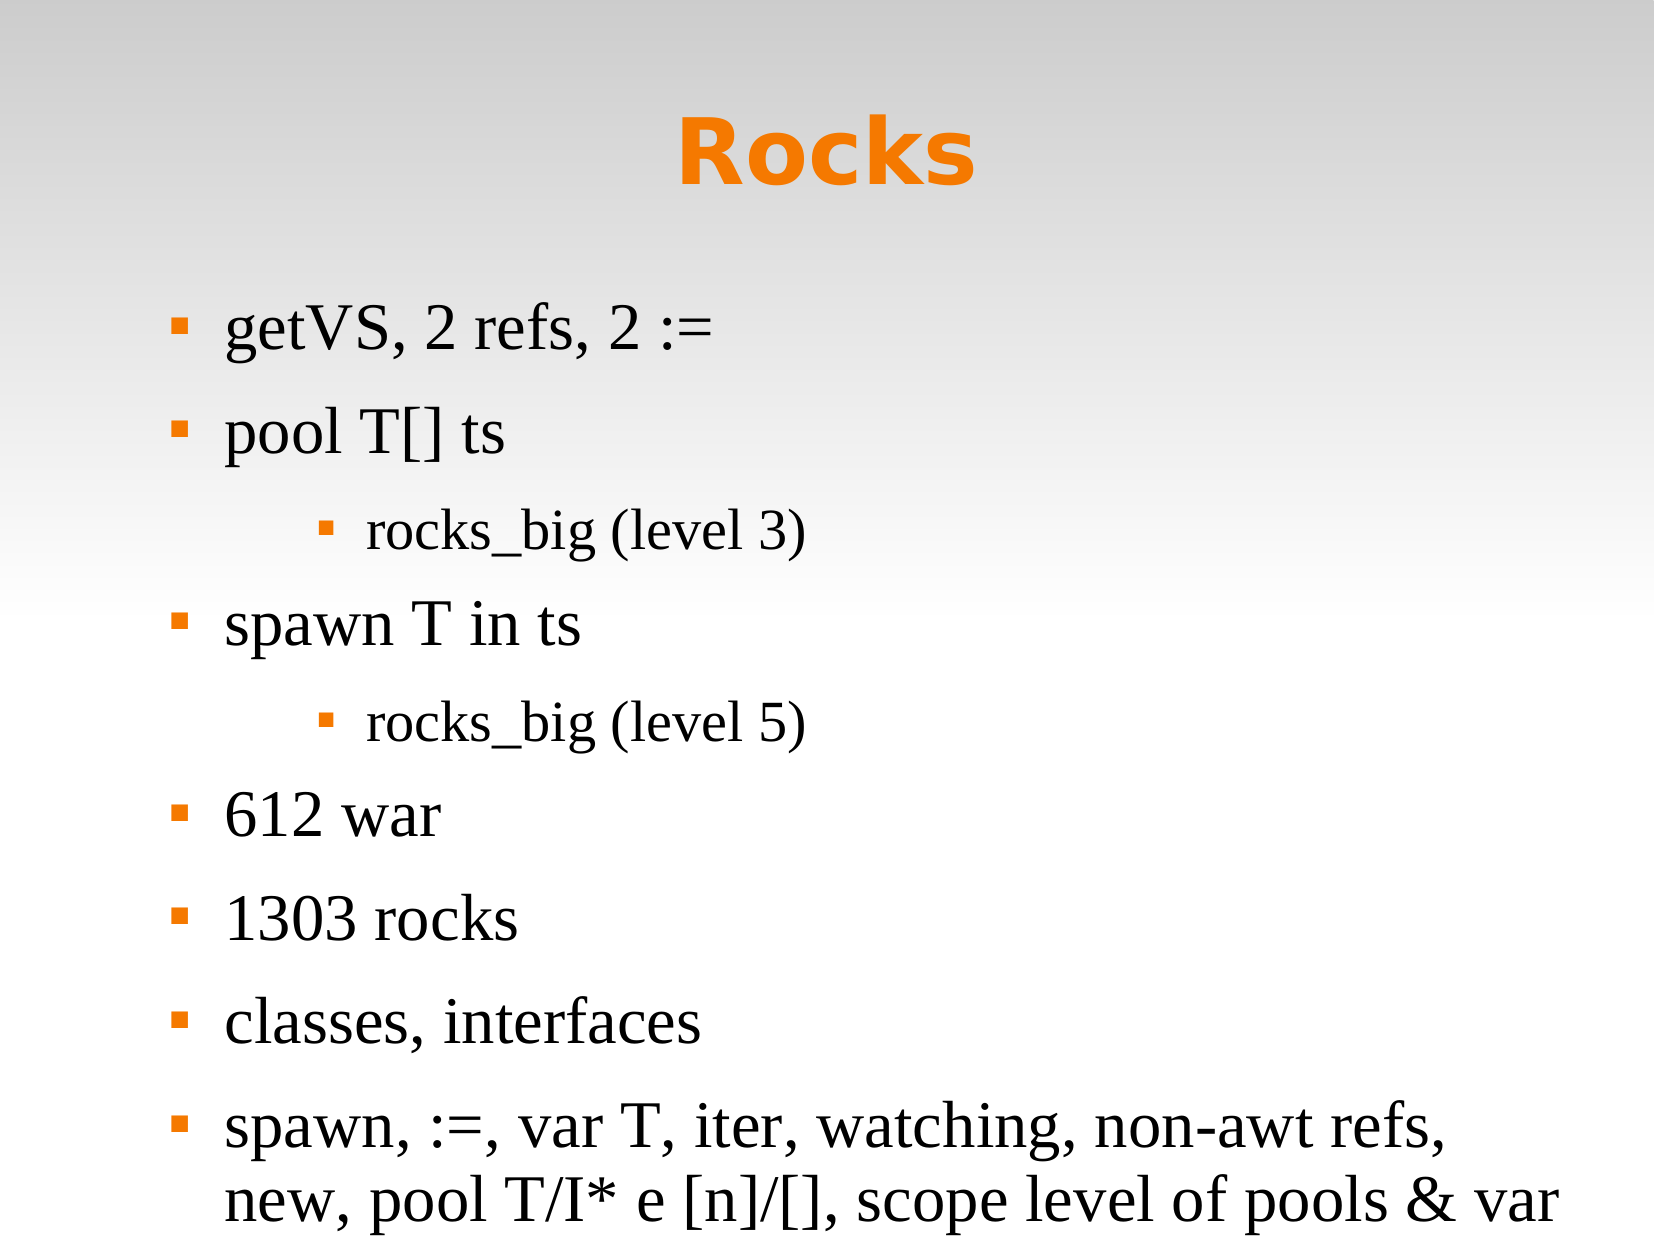

# Rocks
getVS, 2 refs, 2 :=
pool T[] ts
rocks_big (level 3)
spawn T in ts
rocks_big (level 5)
612 war
1303 rocks
classes, interfaces
spawn, :=, var T, iter, watching, non-awt refs, new, pool T/I* e [n]/[], scope level of pools & var T